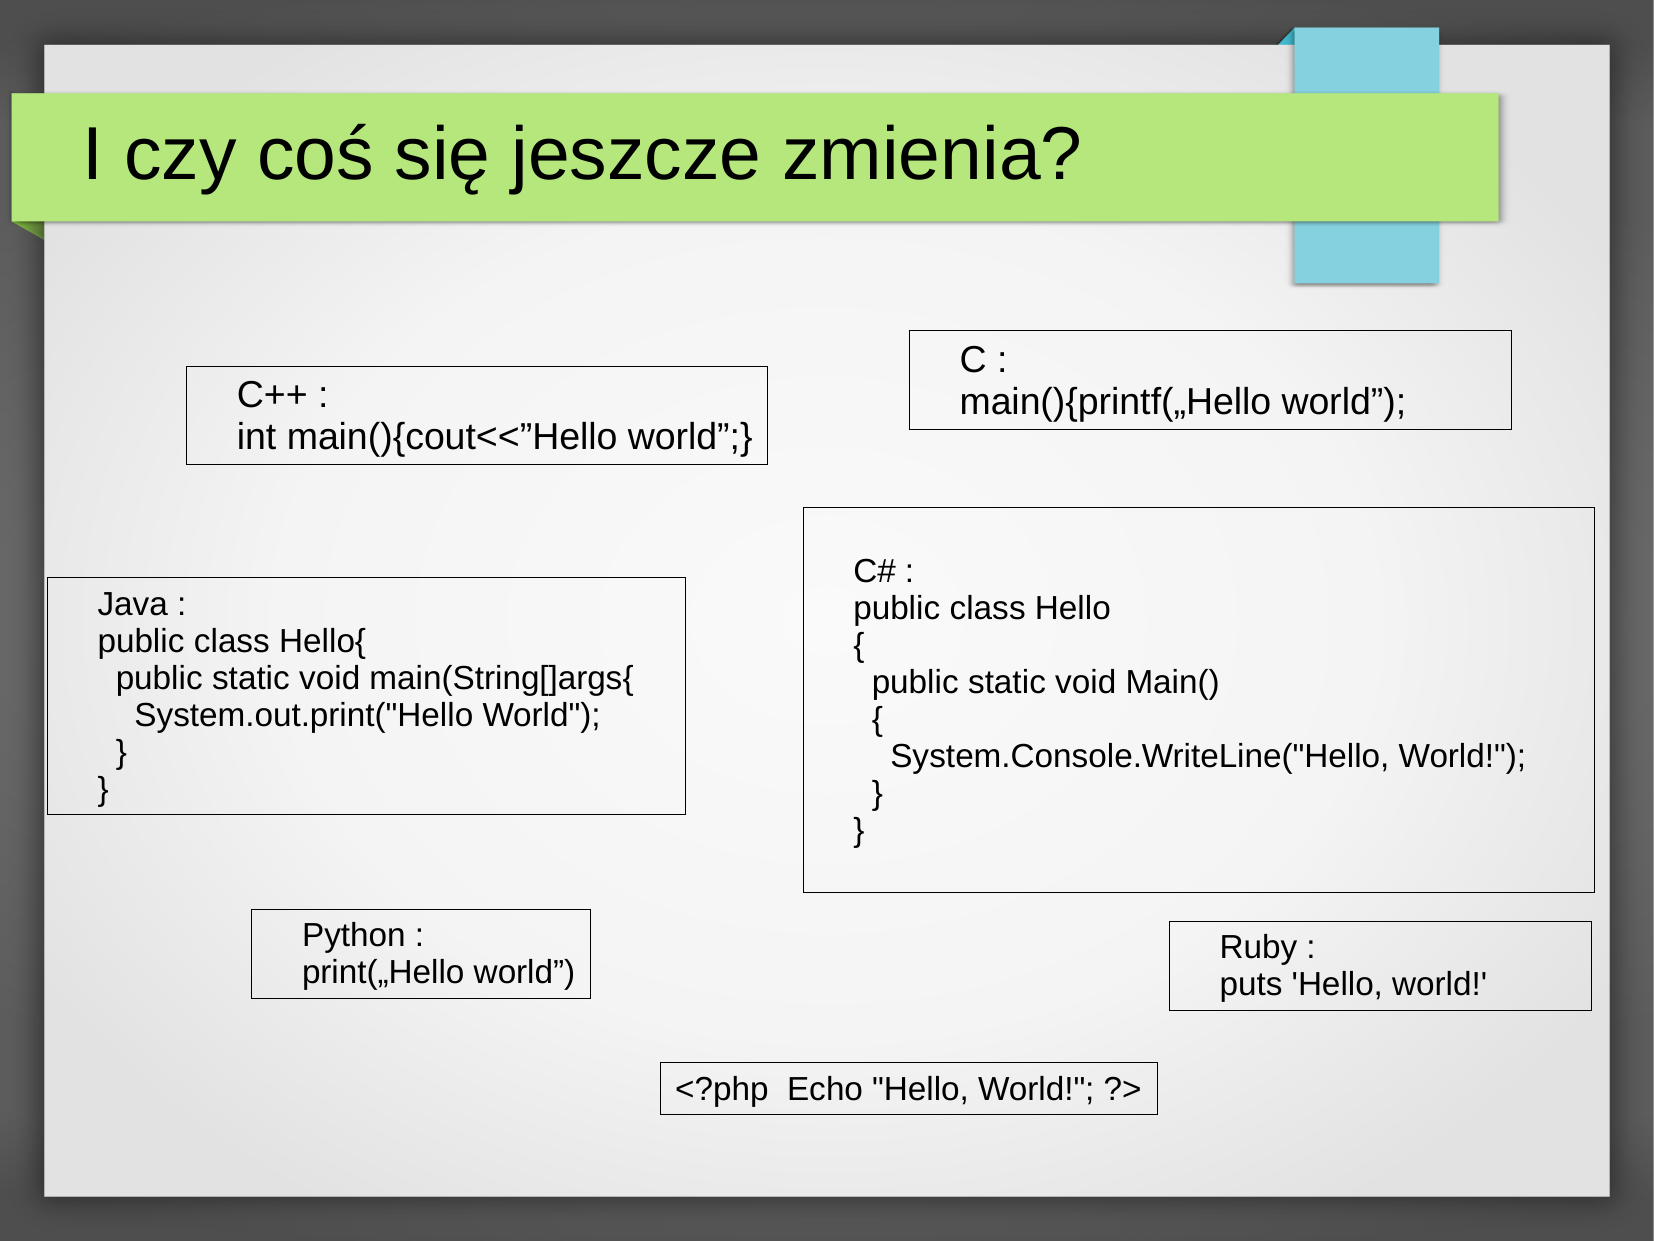

# I czy coś się jeszcze zmienia?
C :
main(){printf(„Hello world”);
C++ :
int main(){cout<<”Hello world”;}
C# :
public class Hello
{
 public static void Main()
 {
 System.Console.WriteLine("Hello, World!");
 }
}
Java :
public class Hello{
 public static void main(String[]args{
 System.out.print("Hello World");
 }
}
Python :
print(„Hello world”)
Ruby :
puts 'Hello, world!'
<?php Echo "Hello, World!"; ?>